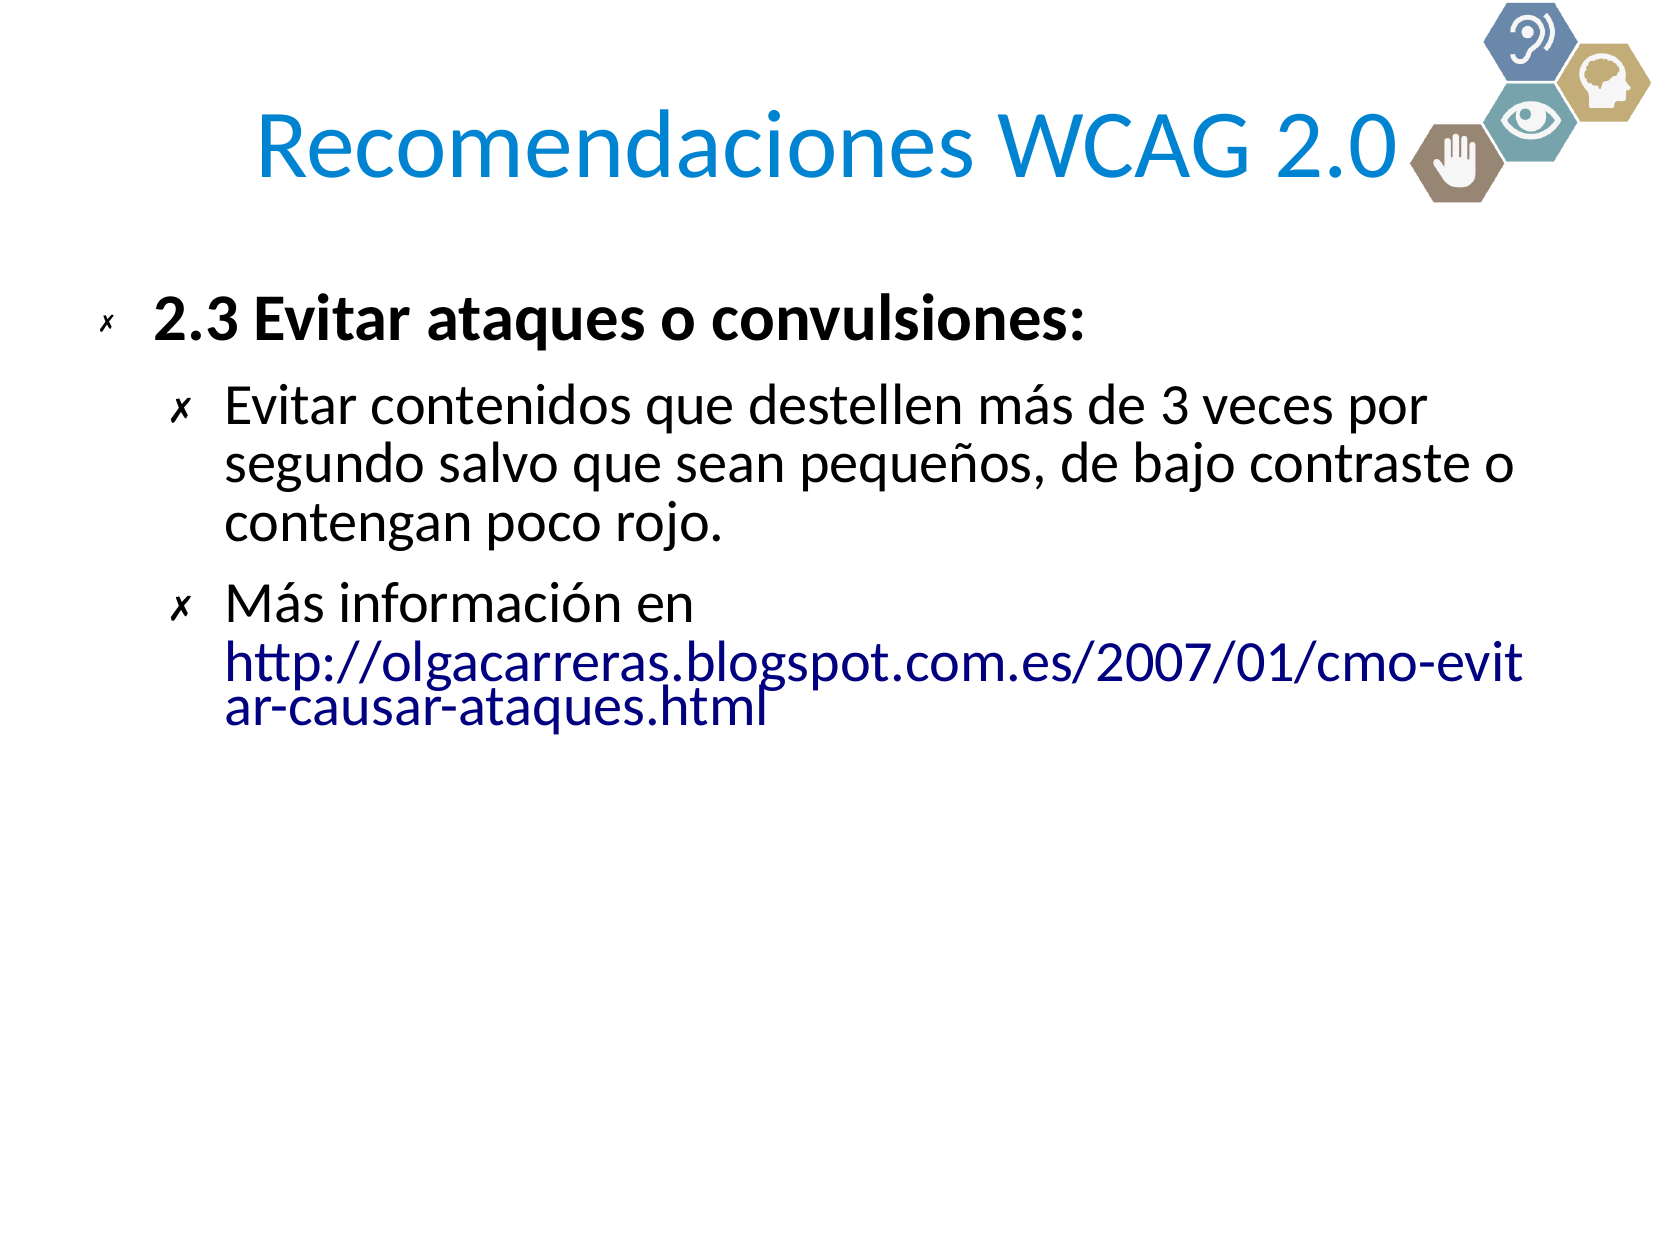

# Recomendaciones WCAG 2.0
2.3 Evitar ataques o convulsiones:
Evitar contenidos que destellen más de 3 veces por segundo salvo que sean pequeños, de bajo contraste o contengan poco rojo.
Más información en http://olgacarreras.blogspot.com.es/2007/01/cmo-evitar-causar-ataques.html